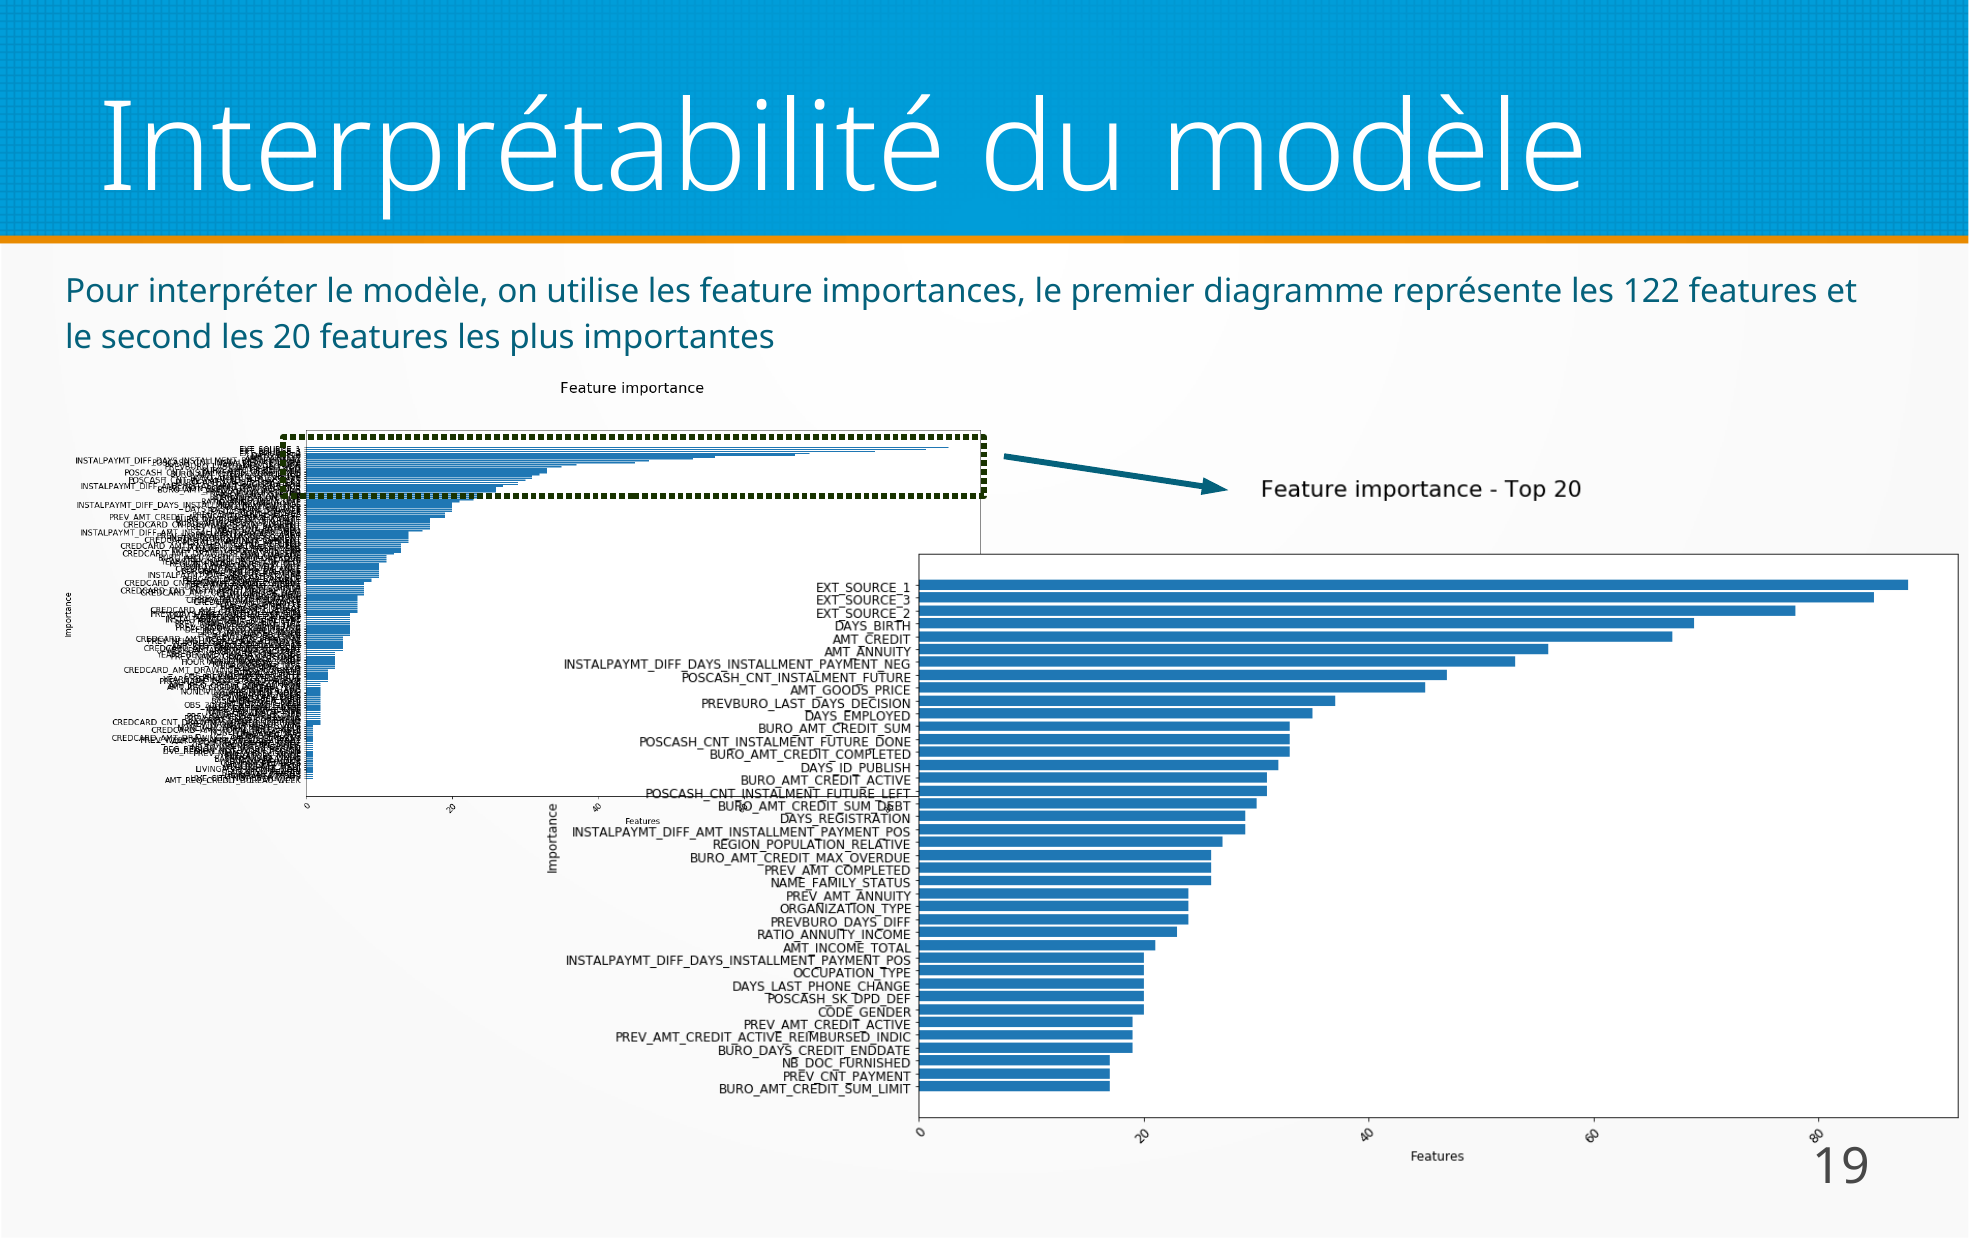

# Interprétabilité du modèle
Pour interpréter le modèle, on utilise les feature importances, le premier diagramme représente les 122 features et le second les 20 features les plus importantes
19